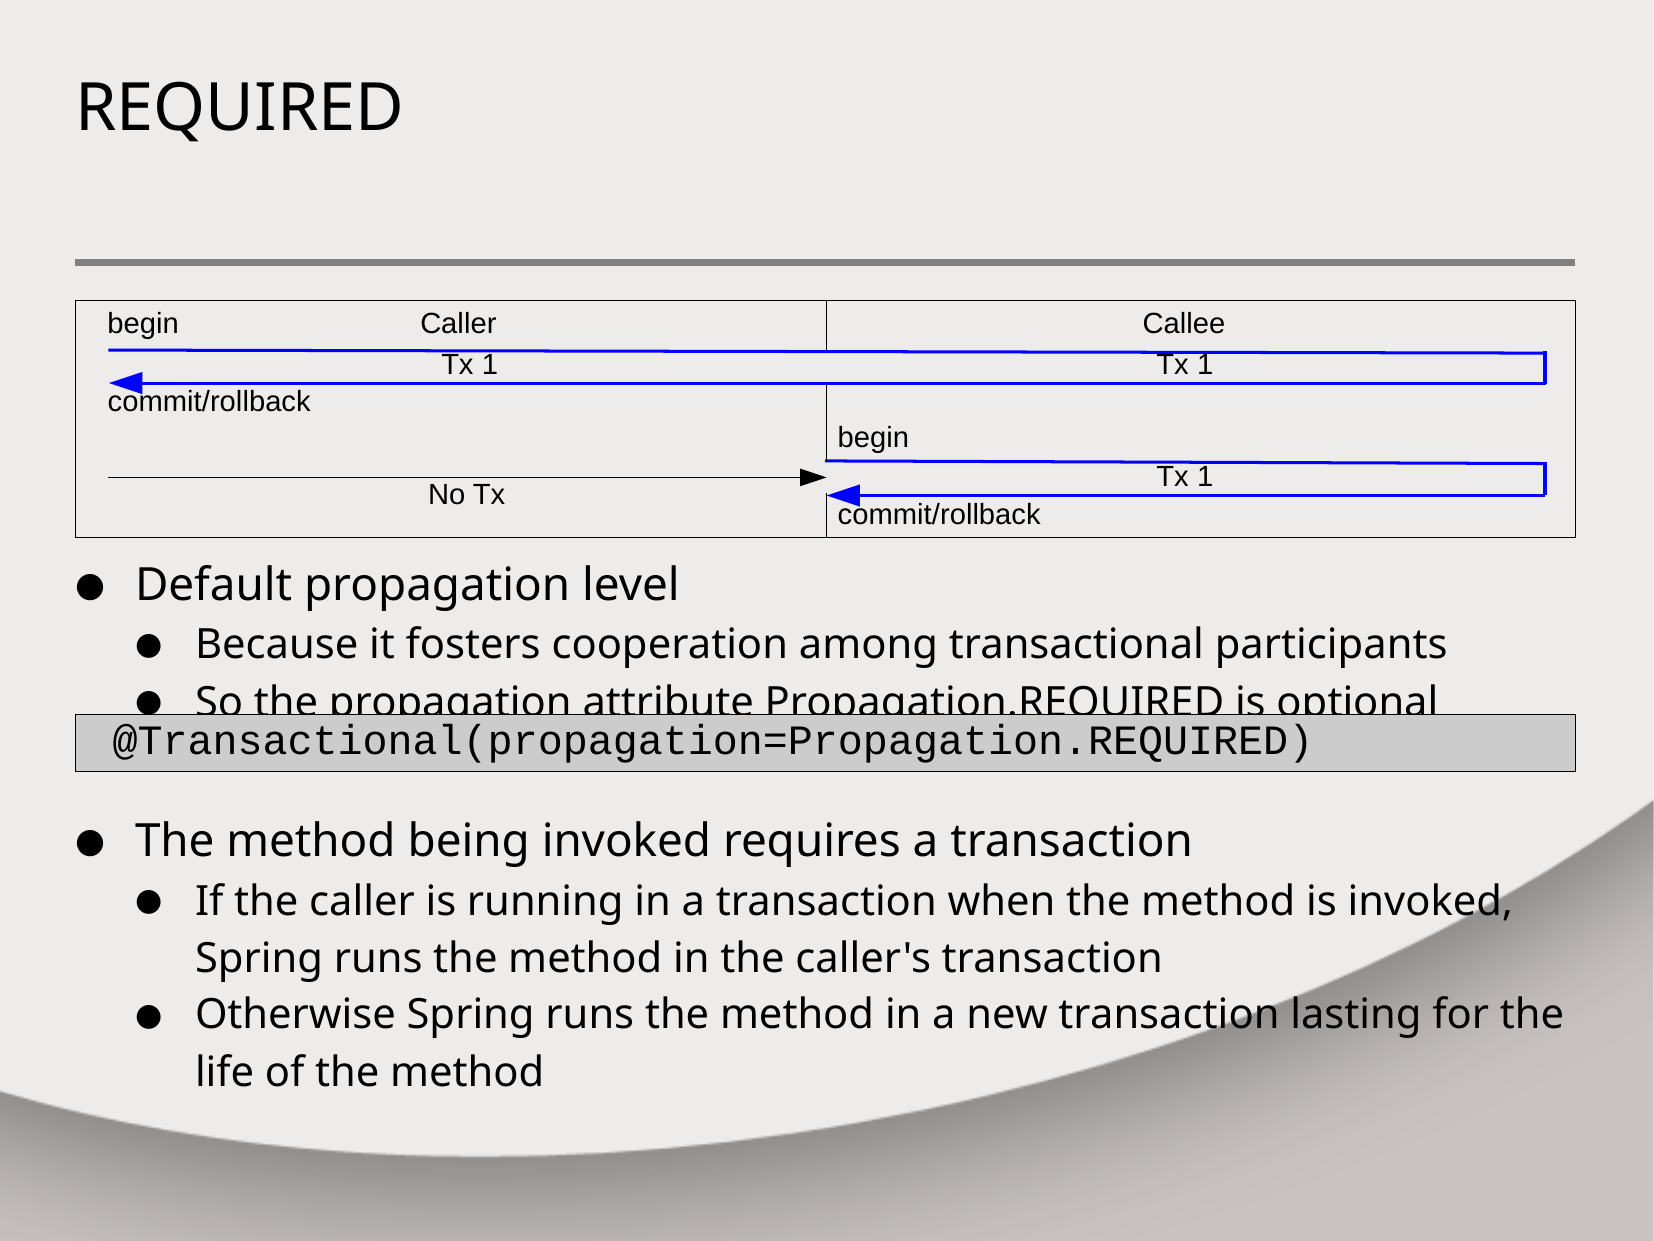

# REQUIRED
Caller
begin
Callee
Default propagation level
Because it fosters cooperation among transactional participants
So the propagation attribute Propagation.REQUIRED is optional
The method being invoked requires a transaction
If the caller is running in a transaction when the method is invoked, Spring runs the method in the caller's transaction
Otherwise Spring runs the method in a new transaction lasting for the life of the method
Tx 1
Tx 1
commit/rollback
begin
Tx 1
No Tx
commit/rollback
@Transactional(propagation=Propagation.REQUIRED)